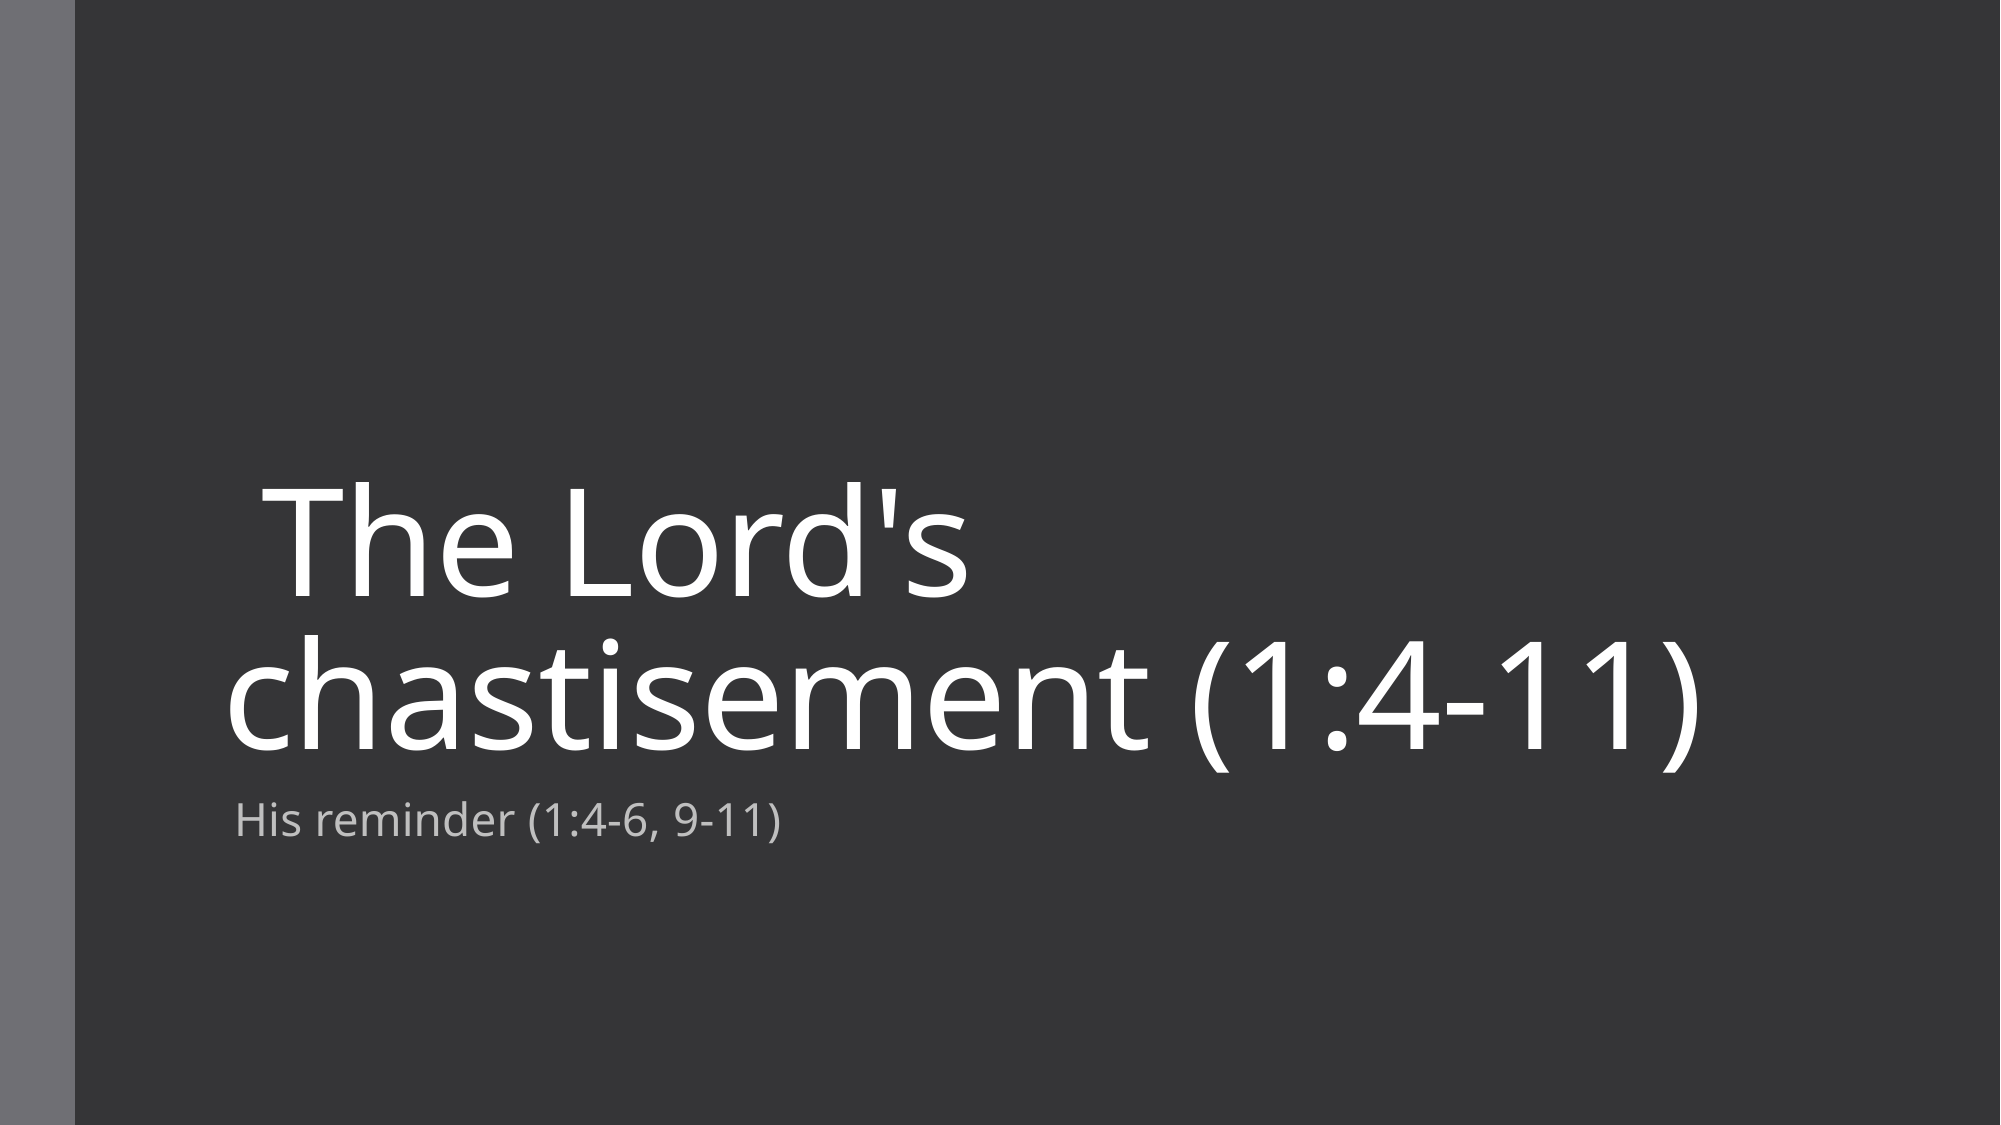

# The Lord's chastisement (1:4-11)
 His reminder (1:4-6, 9-11)